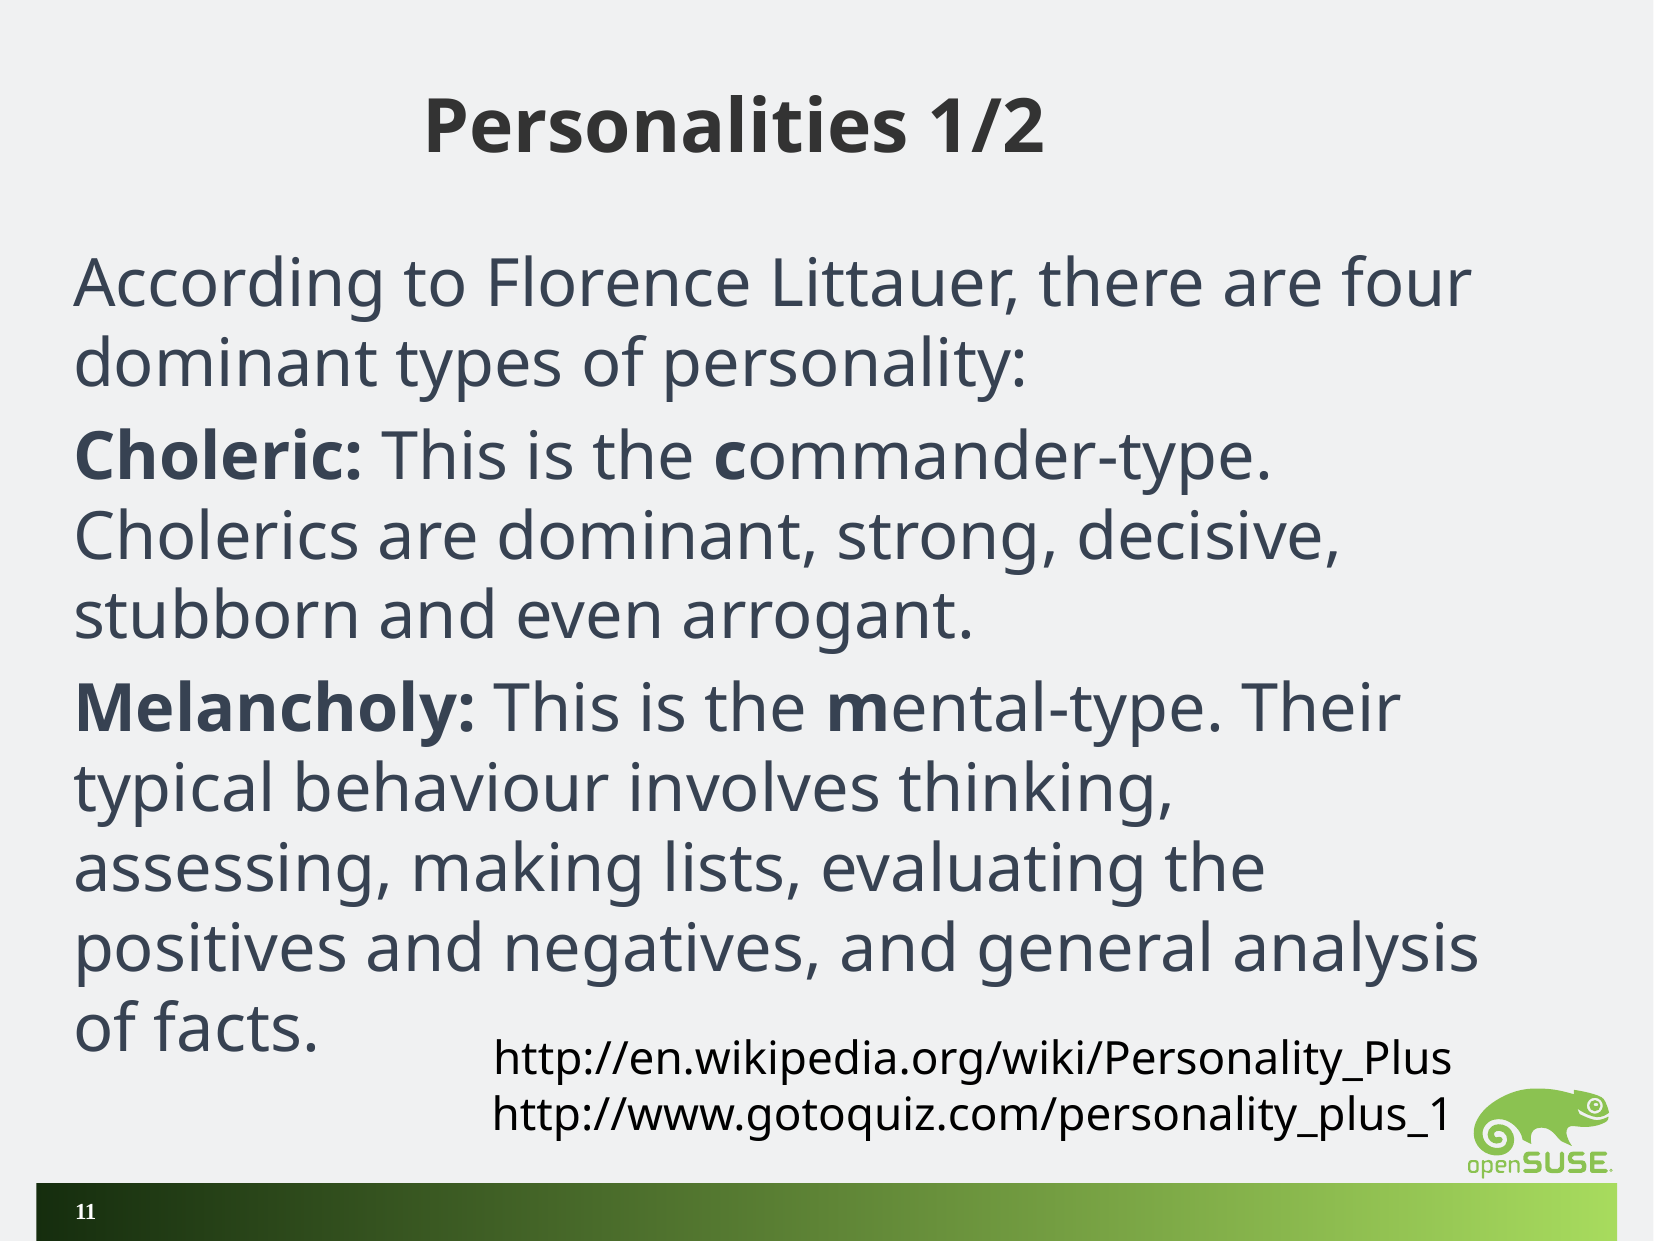

# Personalities 1/2
According to Florence Littauer, there are four dominant types of personality:
Choleric: This is the commander-type. Cholerics are dominant, strong, decisive, stubborn and even arrogant.
Melancholy: This is the mental-type. Their typical behaviour involves thinking, assessing, making lists, evaluating the positives and negatives, and general analysis of facts.
http://en.wikipedia.org/wiki/Personality_Plus
http://www.gotoquiz.com/personality_plus_1
11